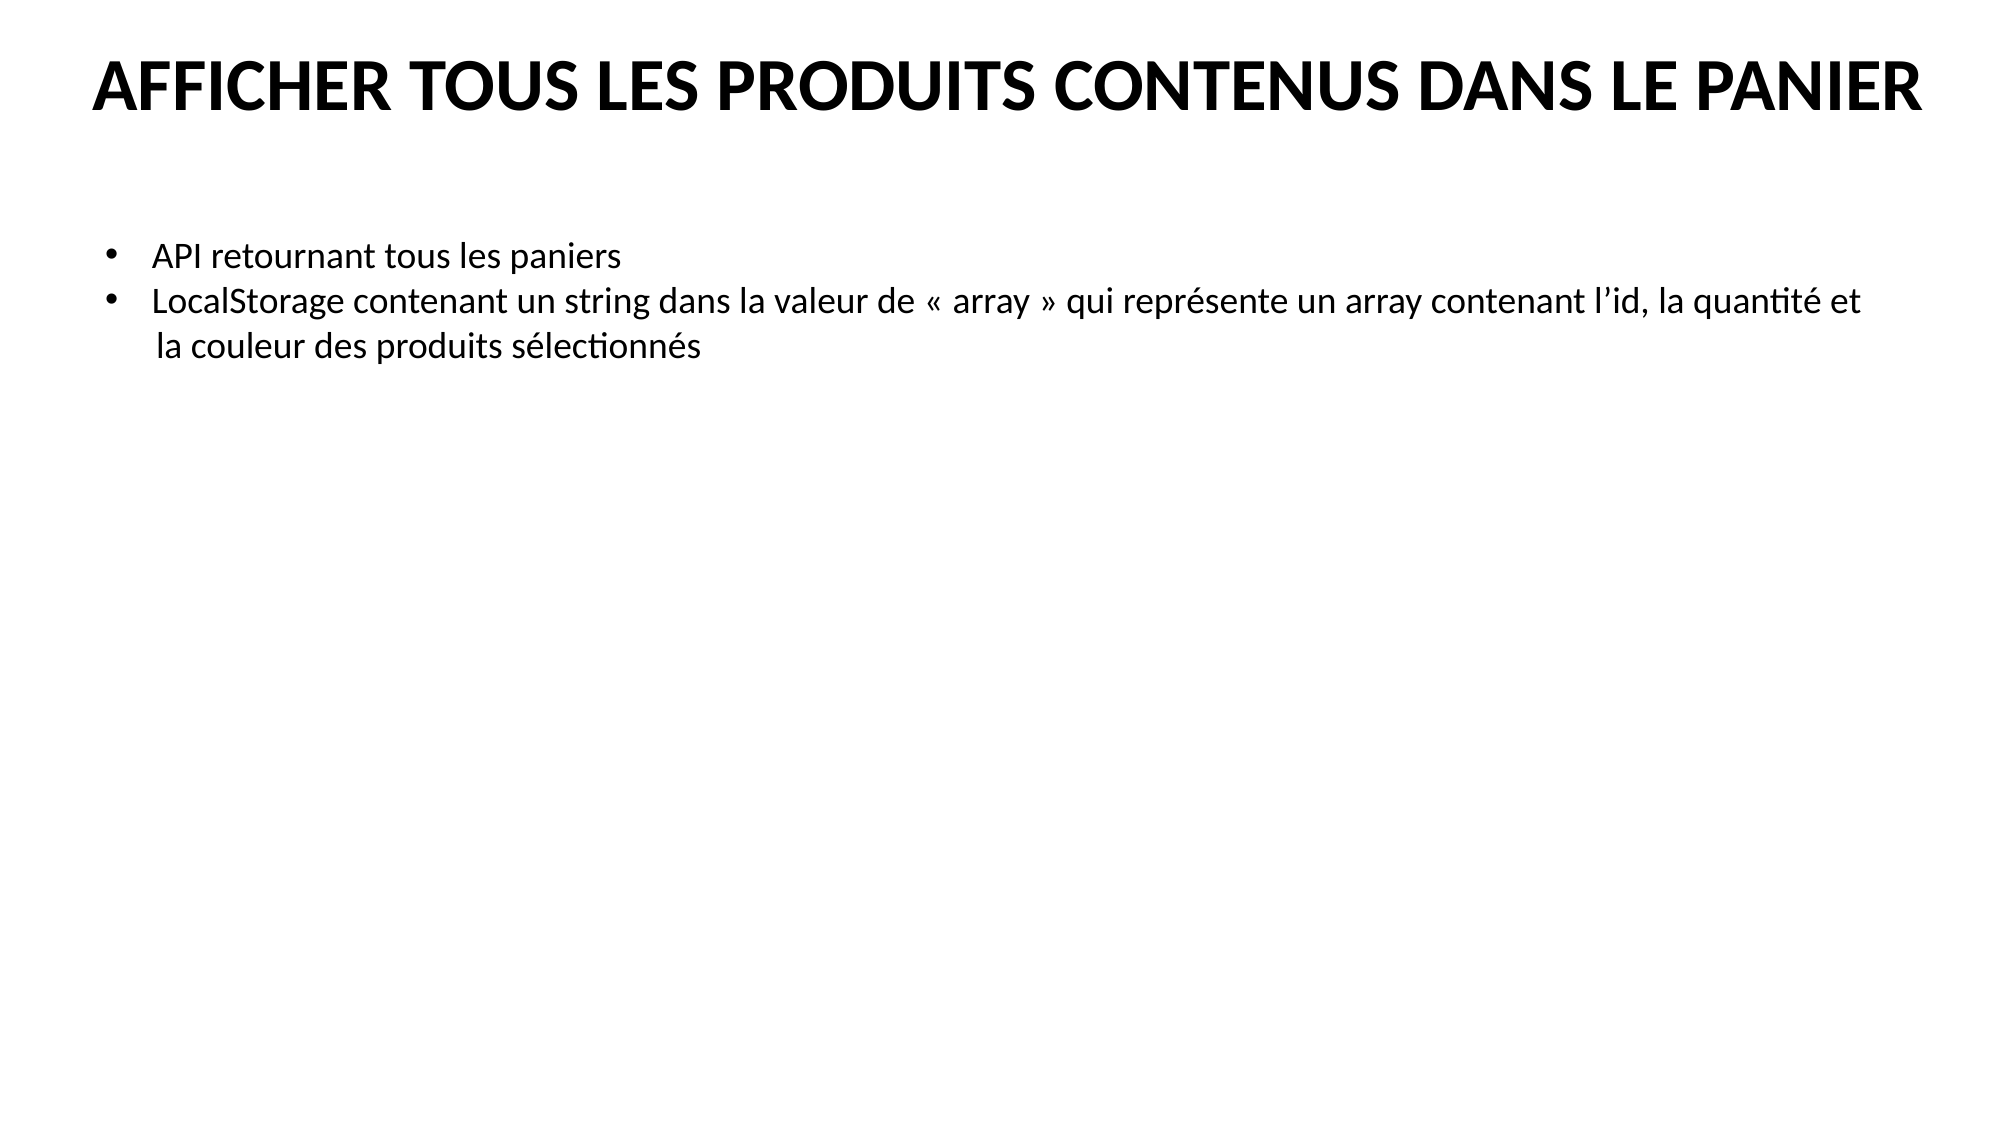

AFFICHER TOUS LES PRODUITS CONTENUS DANS LE PANIER
API retournant tous les paniers
LocalStorage contenant un string dans la valeur de « array » qui représente un array contenant l’id, la quantité et
 la couleur des produits sélectionnés